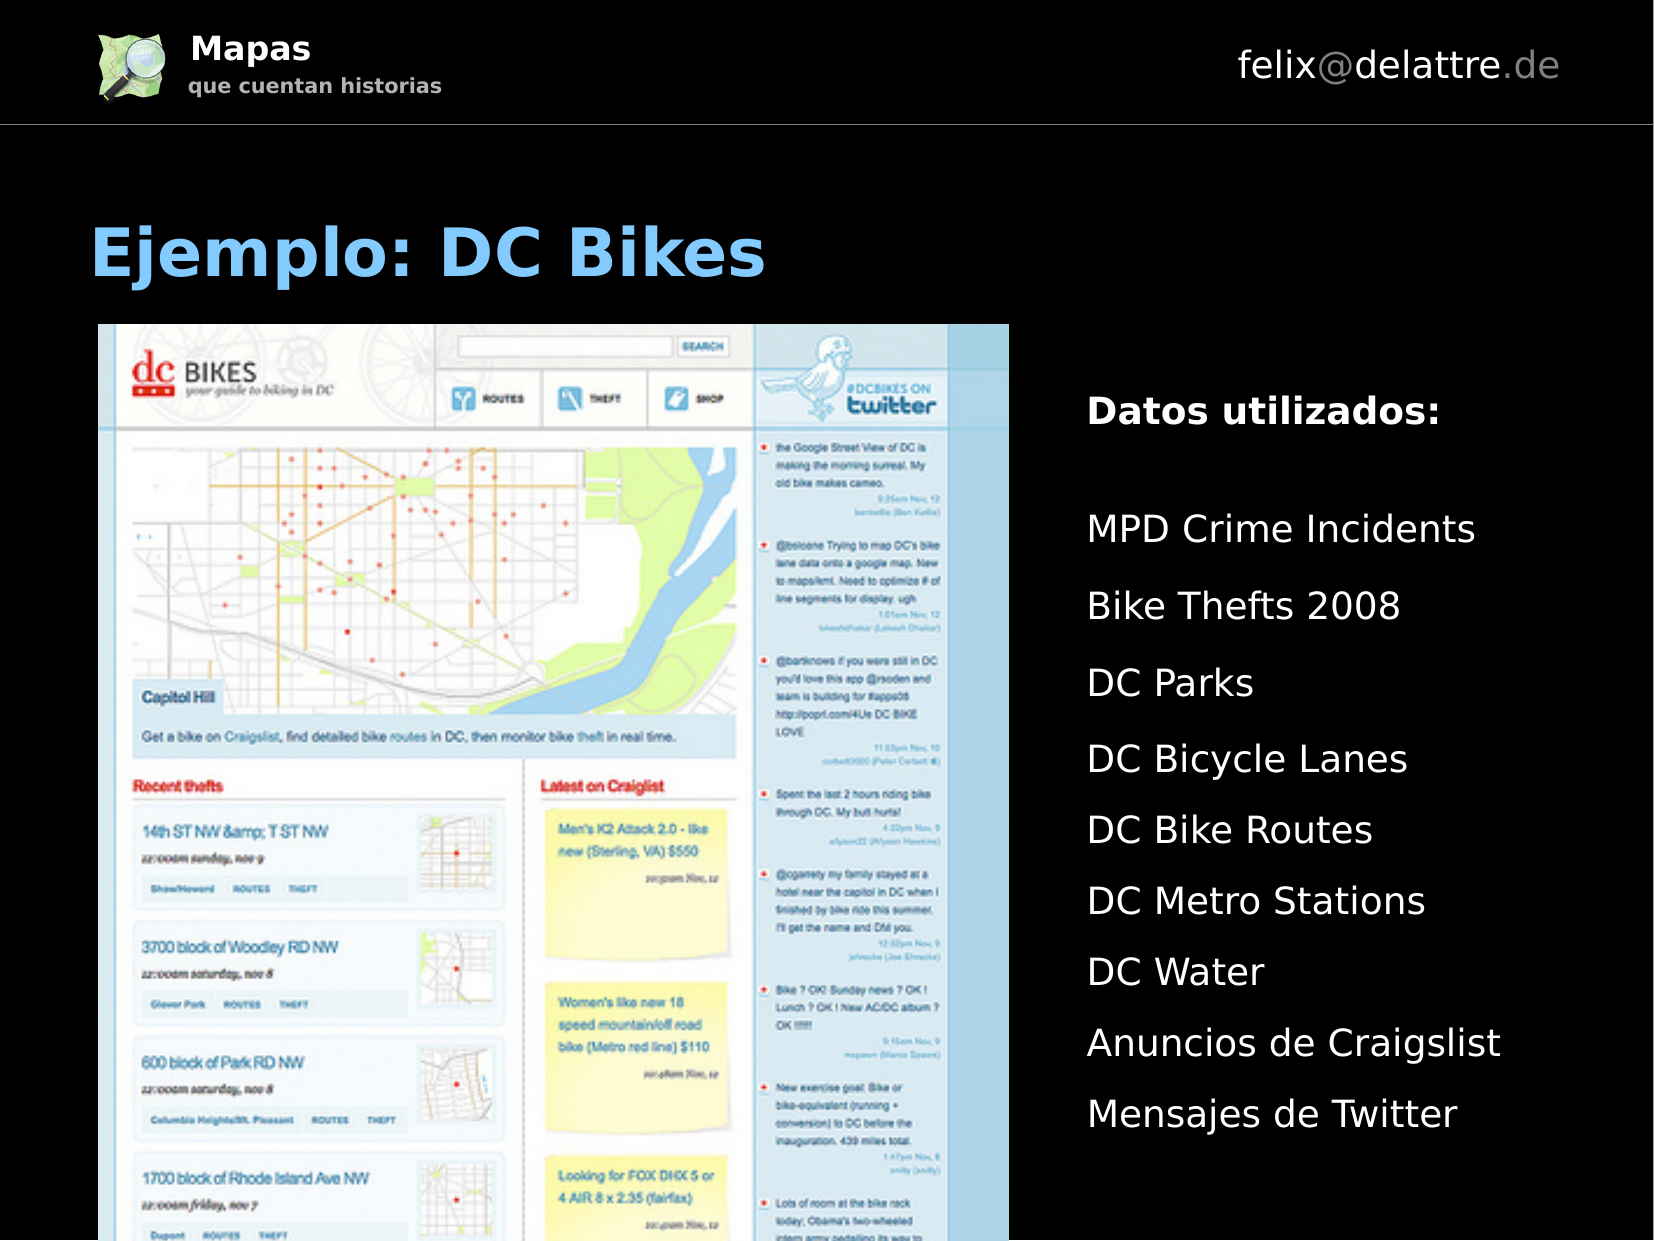

Ejemplo: DC Bikes
Datos utilizados:
MPD Crime Incidents
Bike Thefts 2008
DC Parks
DC Bicycle Lanes
DC Bike Routes
DC Metro Stations
DC Water
Anuncios de Craigslist
Mensajes de Twitter